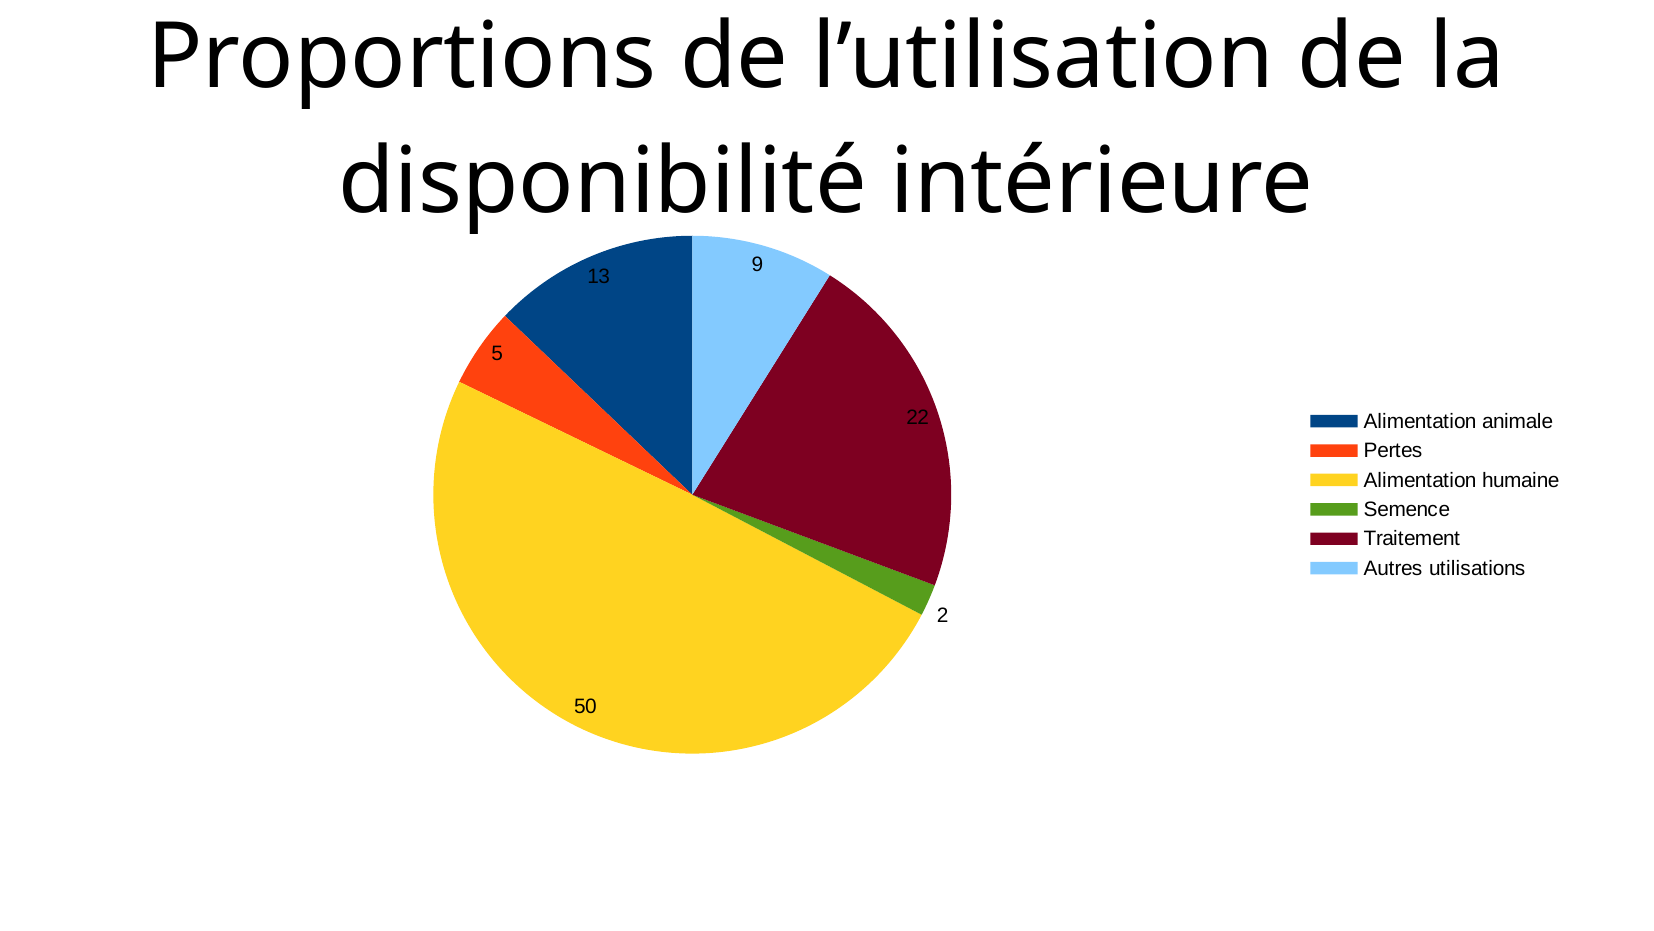

# Proportions de l’utilisation de la disponibilité intérieure
### Chart
| Category | 3 colonne |
|---|---|
| Alimentation animale | 13.0 |
| Pertes | 5.0 |
| Alimentation humaine | 50.0 |
| Semence | 2.0 |
| Traitement | 22.0 |
| Autres utilisations | 9.0 |